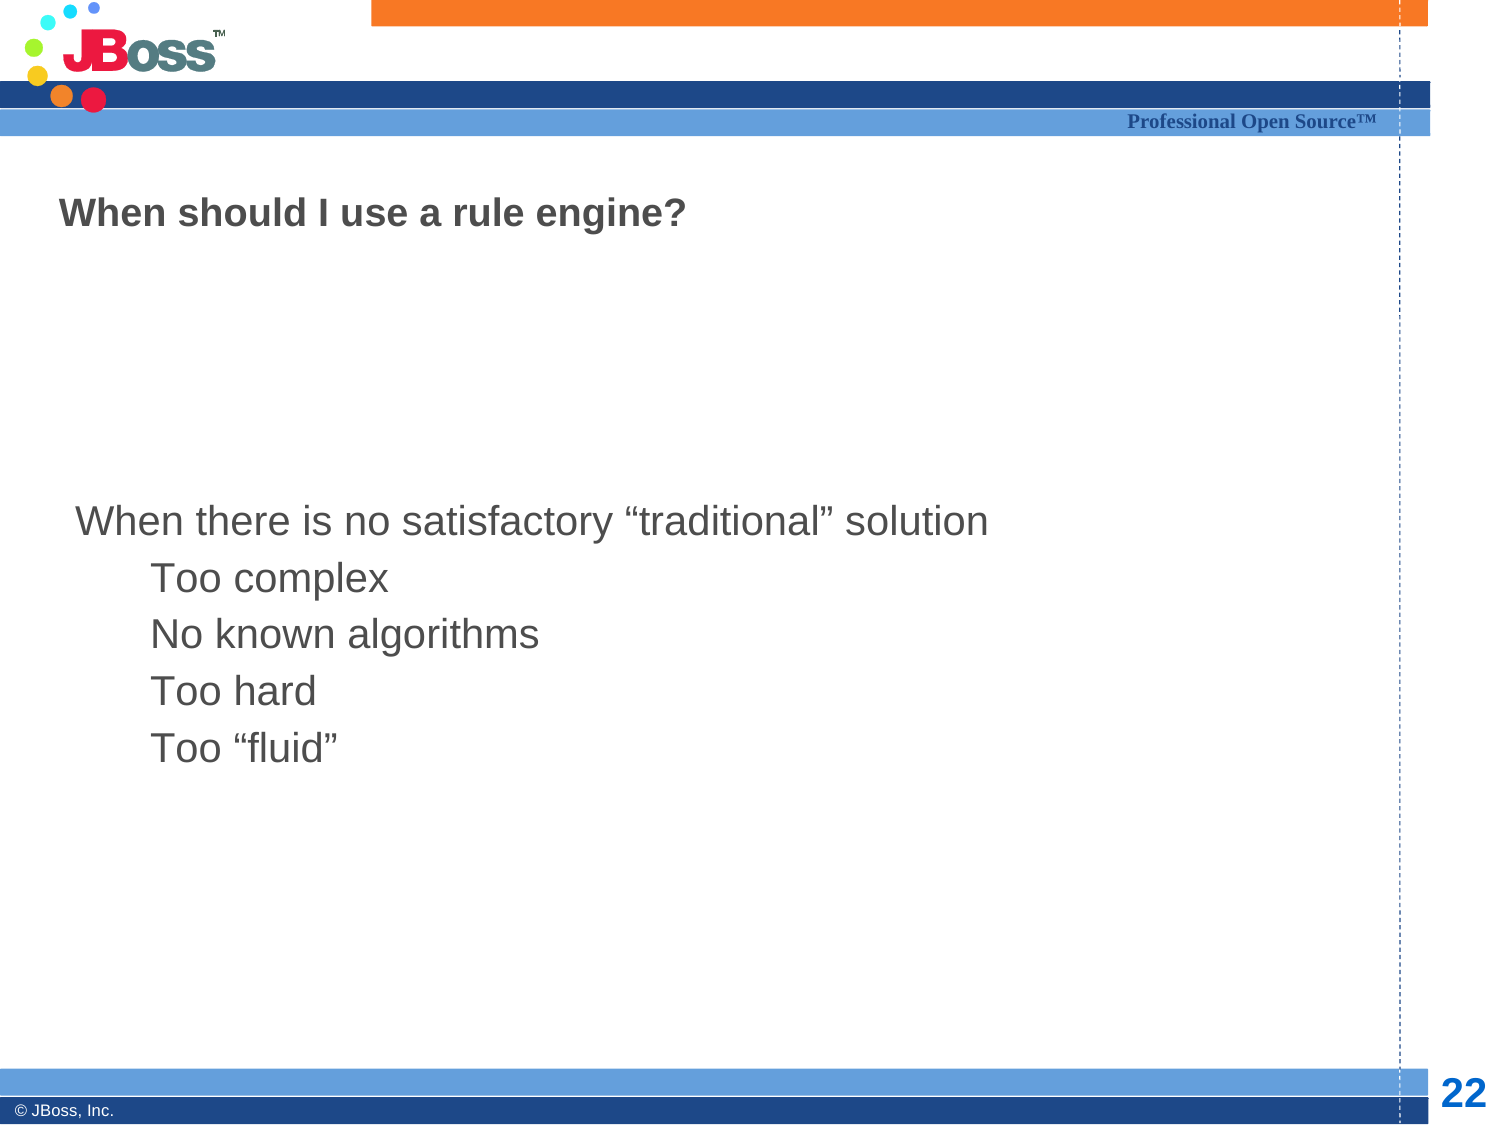

# When should I use a rule engine?
When there is no satisfactory “traditional” solution
Too complex
No known algorithms
Too hard
Too “fluid”